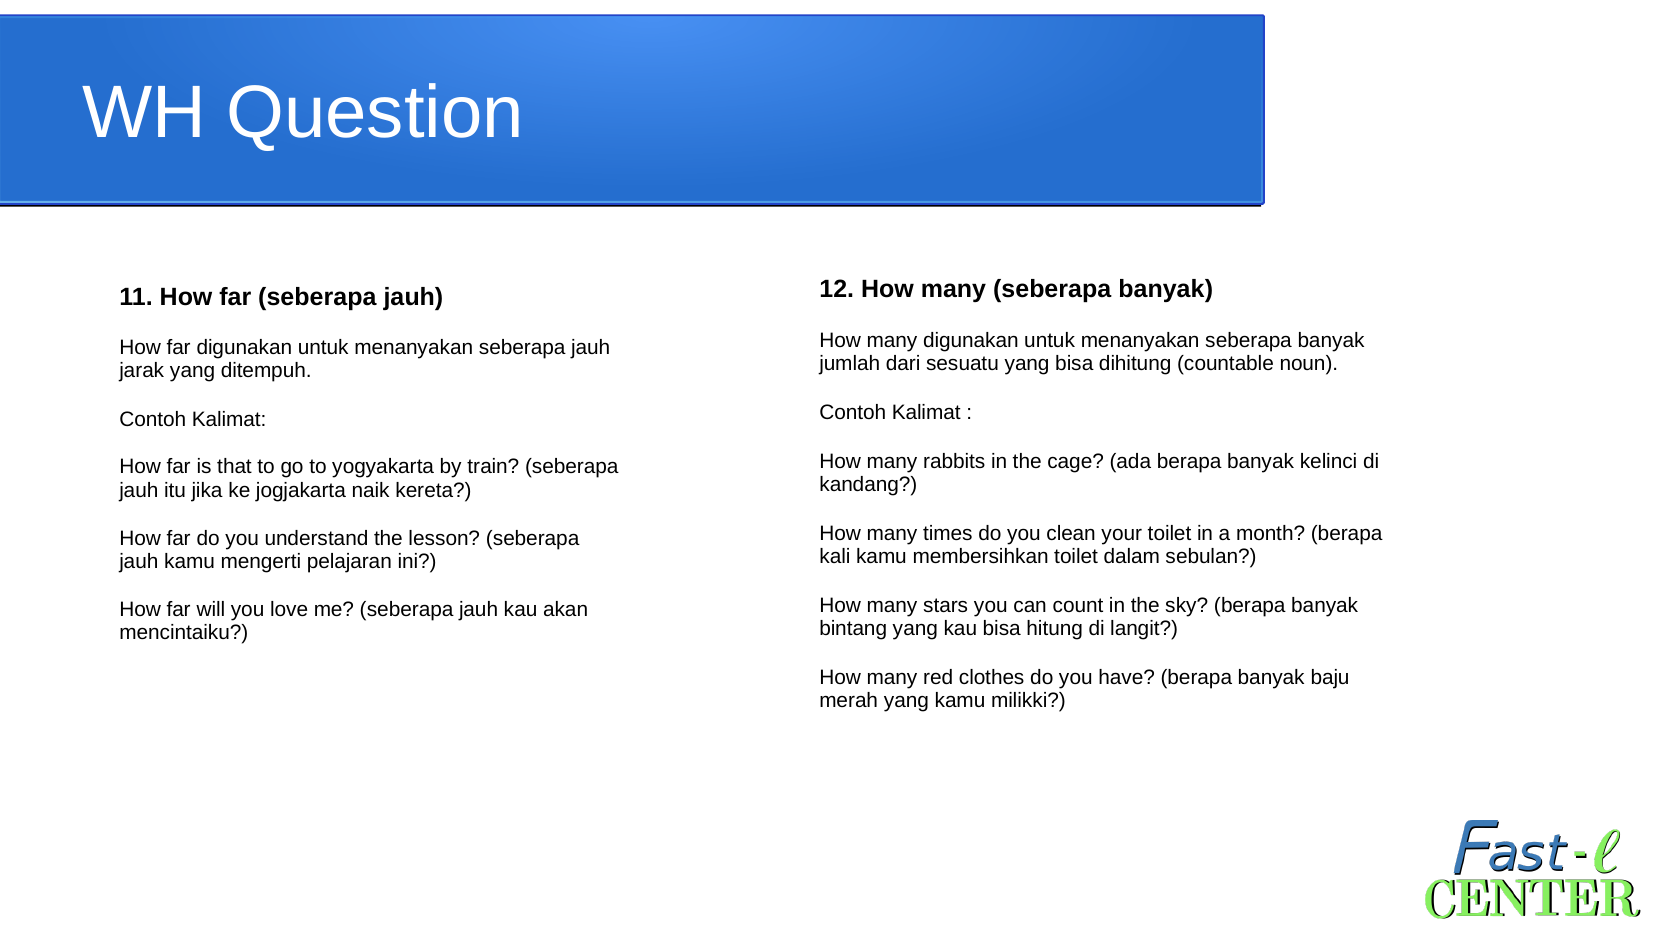

# WH Question
12. How many (seberapa banyak)
How many digunakan untuk menanyakan seberapa banyak jumlah dari sesuatu yang bisa dihitung (countable noun).
Contoh Kalimat :
How many rabbits in the cage? (ada berapa banyak kelinci di kandang?)
How many times do you clean your toilet in a month? (berapa kali kamu membersihkan toilet dalam sebulan?)
How many stars you can count in the sky? (berapa banyak bintang yang kau bisa hitung di langit?)
How many red clothes do you have? (berapa banyak baju merah yang kamu milikki?)
11. How far (seberapa jauh)
How far digunakan untuk menanyakan seberapa jauh jarak yang ditempuh.
Contoh Kalimat:
How far is that to go to yogyakarta by train? (seberapa jauh itu jika ke jogjakarta naik kereta?)
How far do you understand the lesson? (seberapa jauh kamu mengerti pelajaran ini?)
How far will you love me? (seberapa jauh kau akan mencintaiku?)